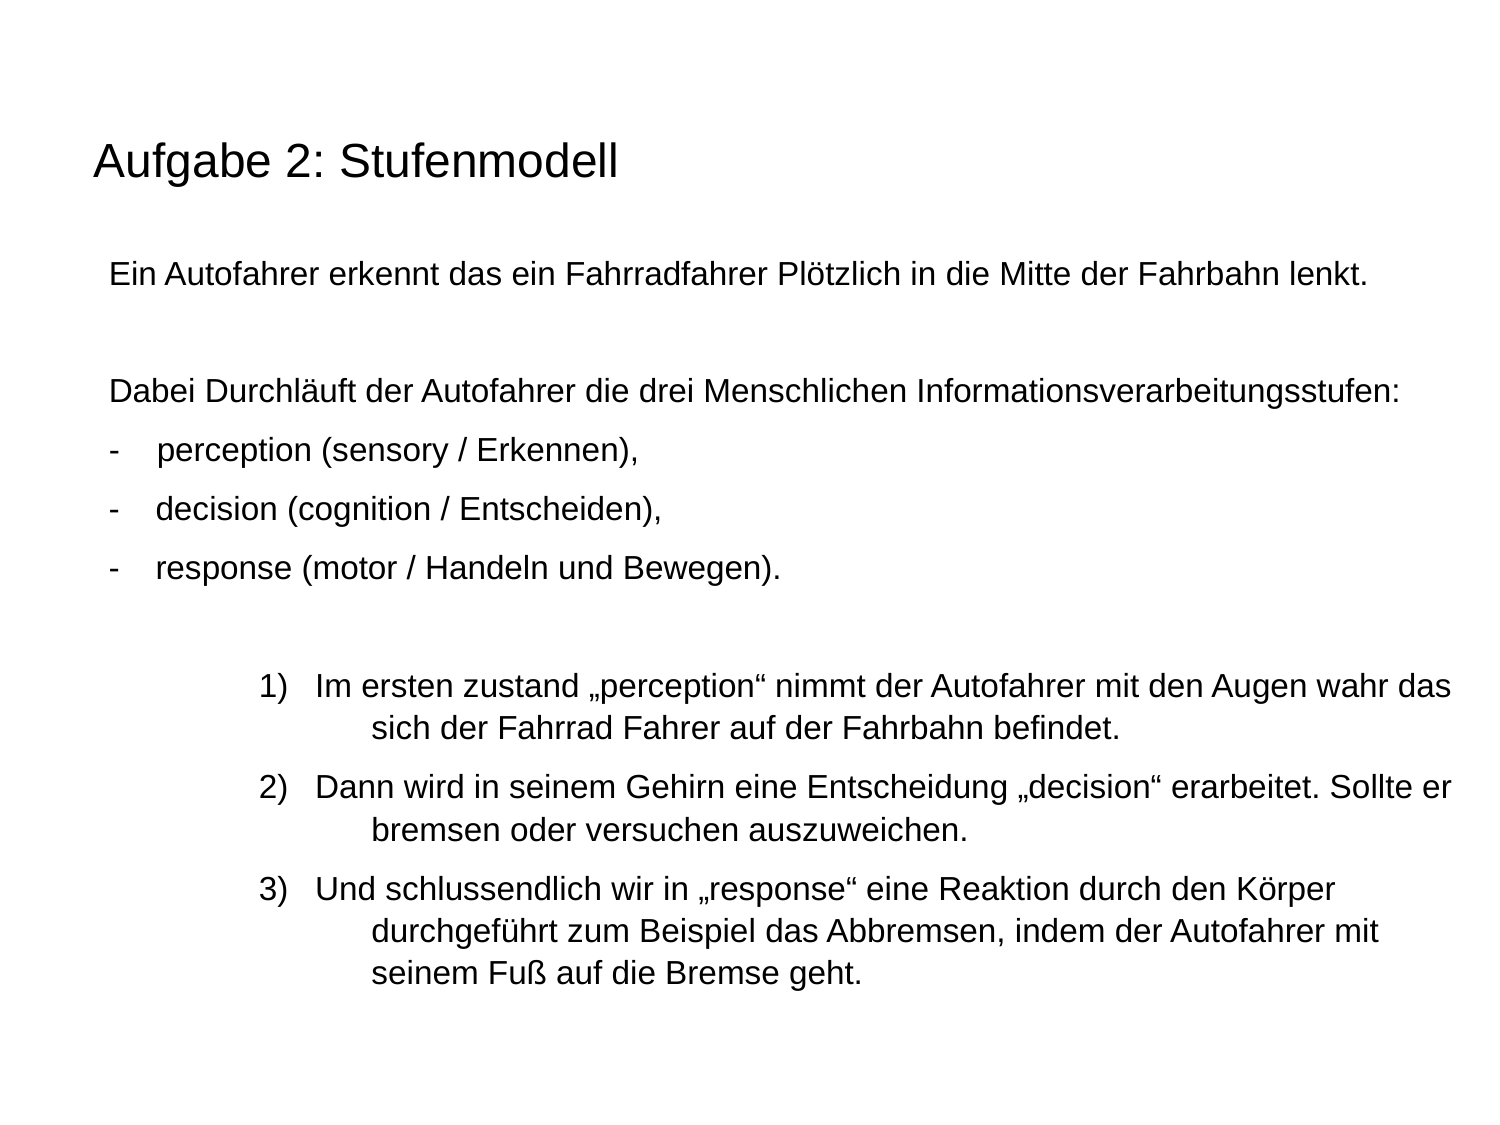

Aufgabe 2: Stufenmodell
Ein Autofahrer erkennt das ein Fahrradfahrer Plötzlich in die Mitte der Fahrbahn lenkt.
Dabei Durchläuft der Autofahrer die drei Menschlichen Informationsverarbeitungsstufen:
- perception (sensory / Erkennen),
decision (cognition / Entscheiden),
response (motor / Handeln und Bewegen).
Im ersten zustand „perception“ nimmt der Autofahrer mit den Augen wahr das sich der Fahrrad Fahrer auf der Fahrbahn befindet.
Dann wird in seinem Gehirn eine Entscheidung „decision“ erarbeitet. Sollte er bremsen oder versuchen auszuweichen.
Und schlussendlich wir in „response“ eine Reaktion durch den Körper durchgeführt zum Beispiel das Abbremsen, indem der Autofahrer mit seinem Fuß auf die Bremse geht.